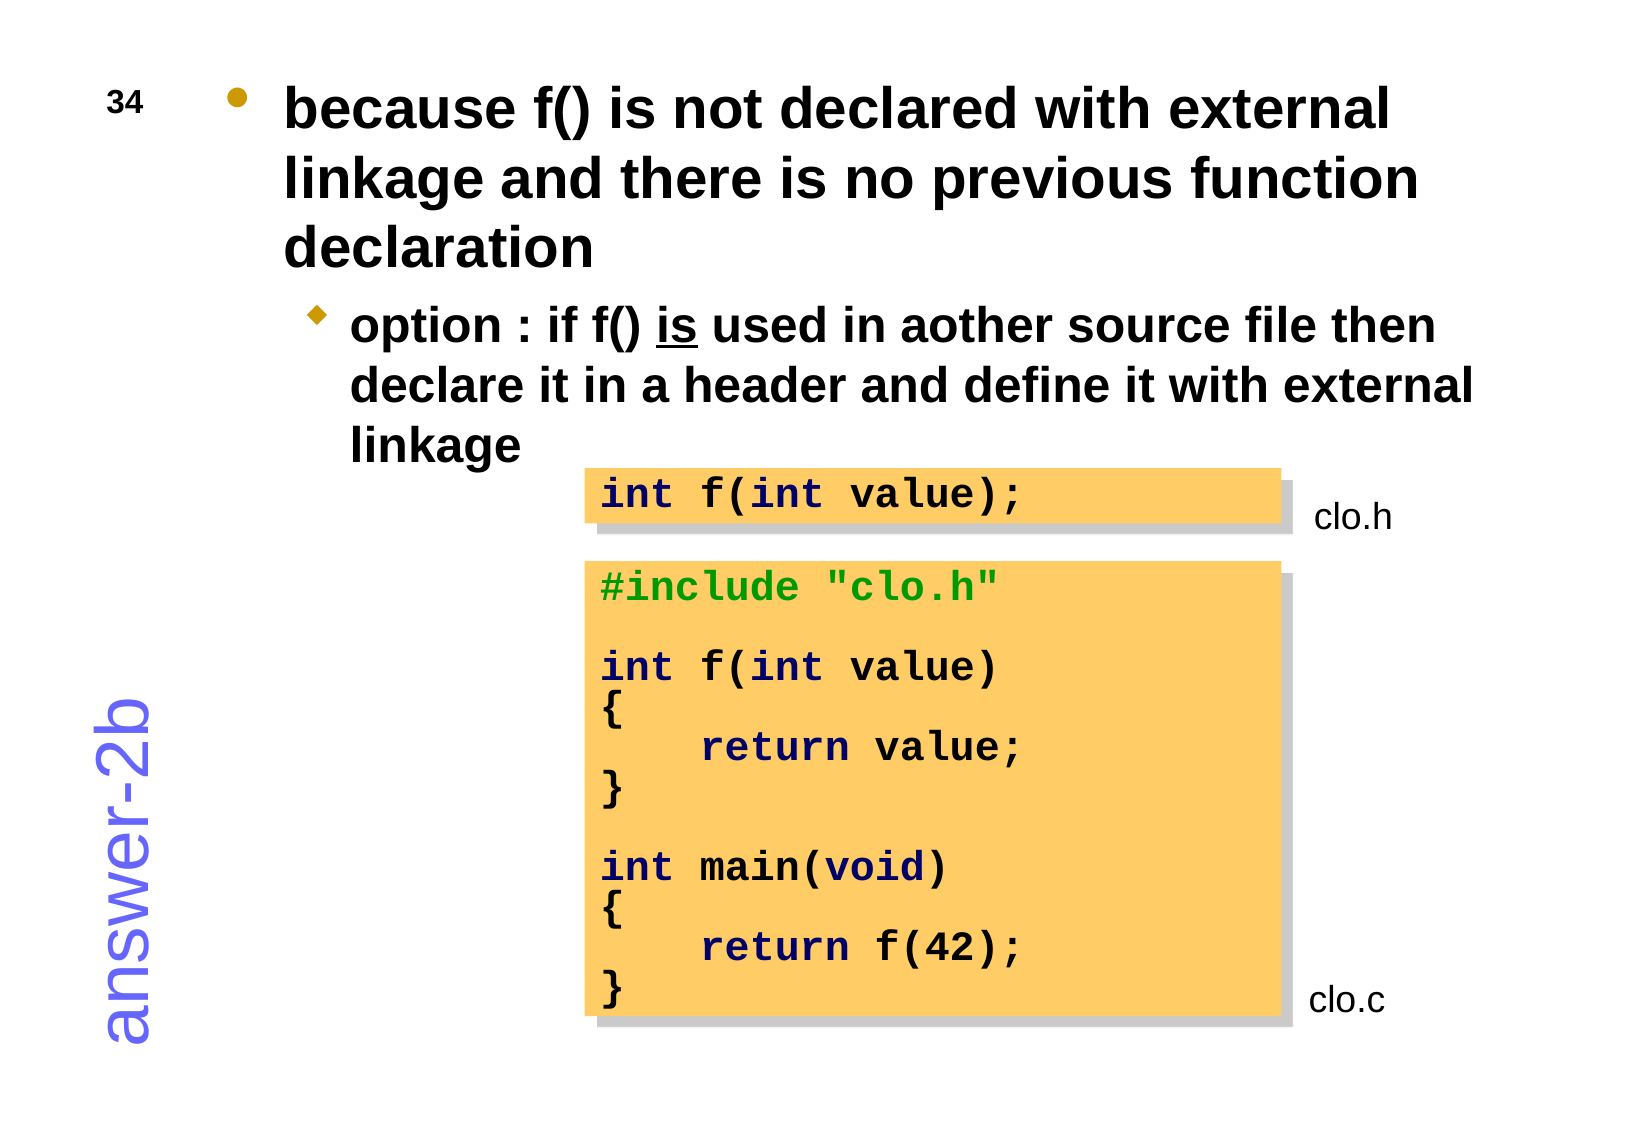

34
because f() is not declared with external linkage and there is no previous function declaration
option : if f() is used in aother source file then declare it in a header and define it with external linkage
int f(int value);
clo.h
# answer-2b
#include "clo.h"
int f(int value)
{
 return value;
}
int main(void)
{
 return f(42);
}
clo.c